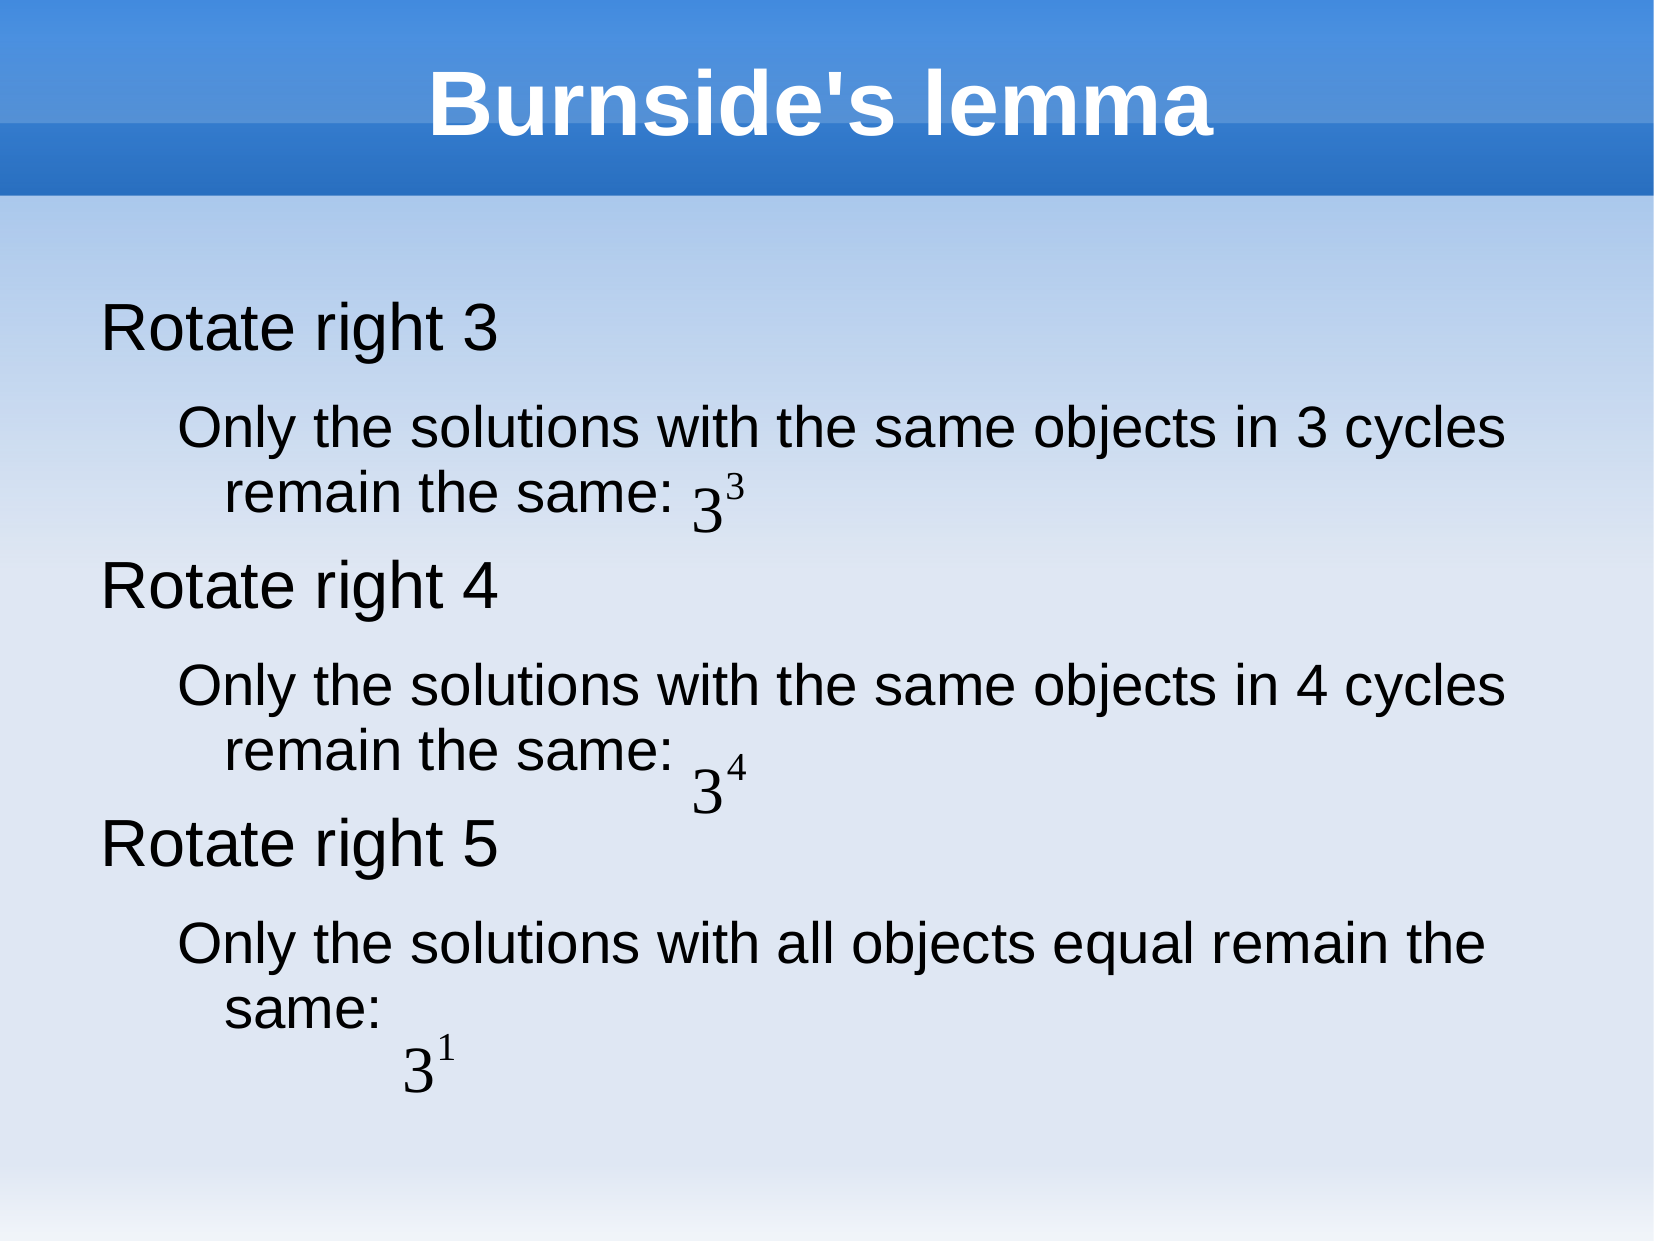

# Burnside's lemma
Rotate right 3
Only the solutions with the same objects in 3 cycles remain the same:
Rotate right 4
Only the solutions with the same objects in 4 cycles remain the same:
Rotate right 5
Only the solutions with all objects equal remain the same: